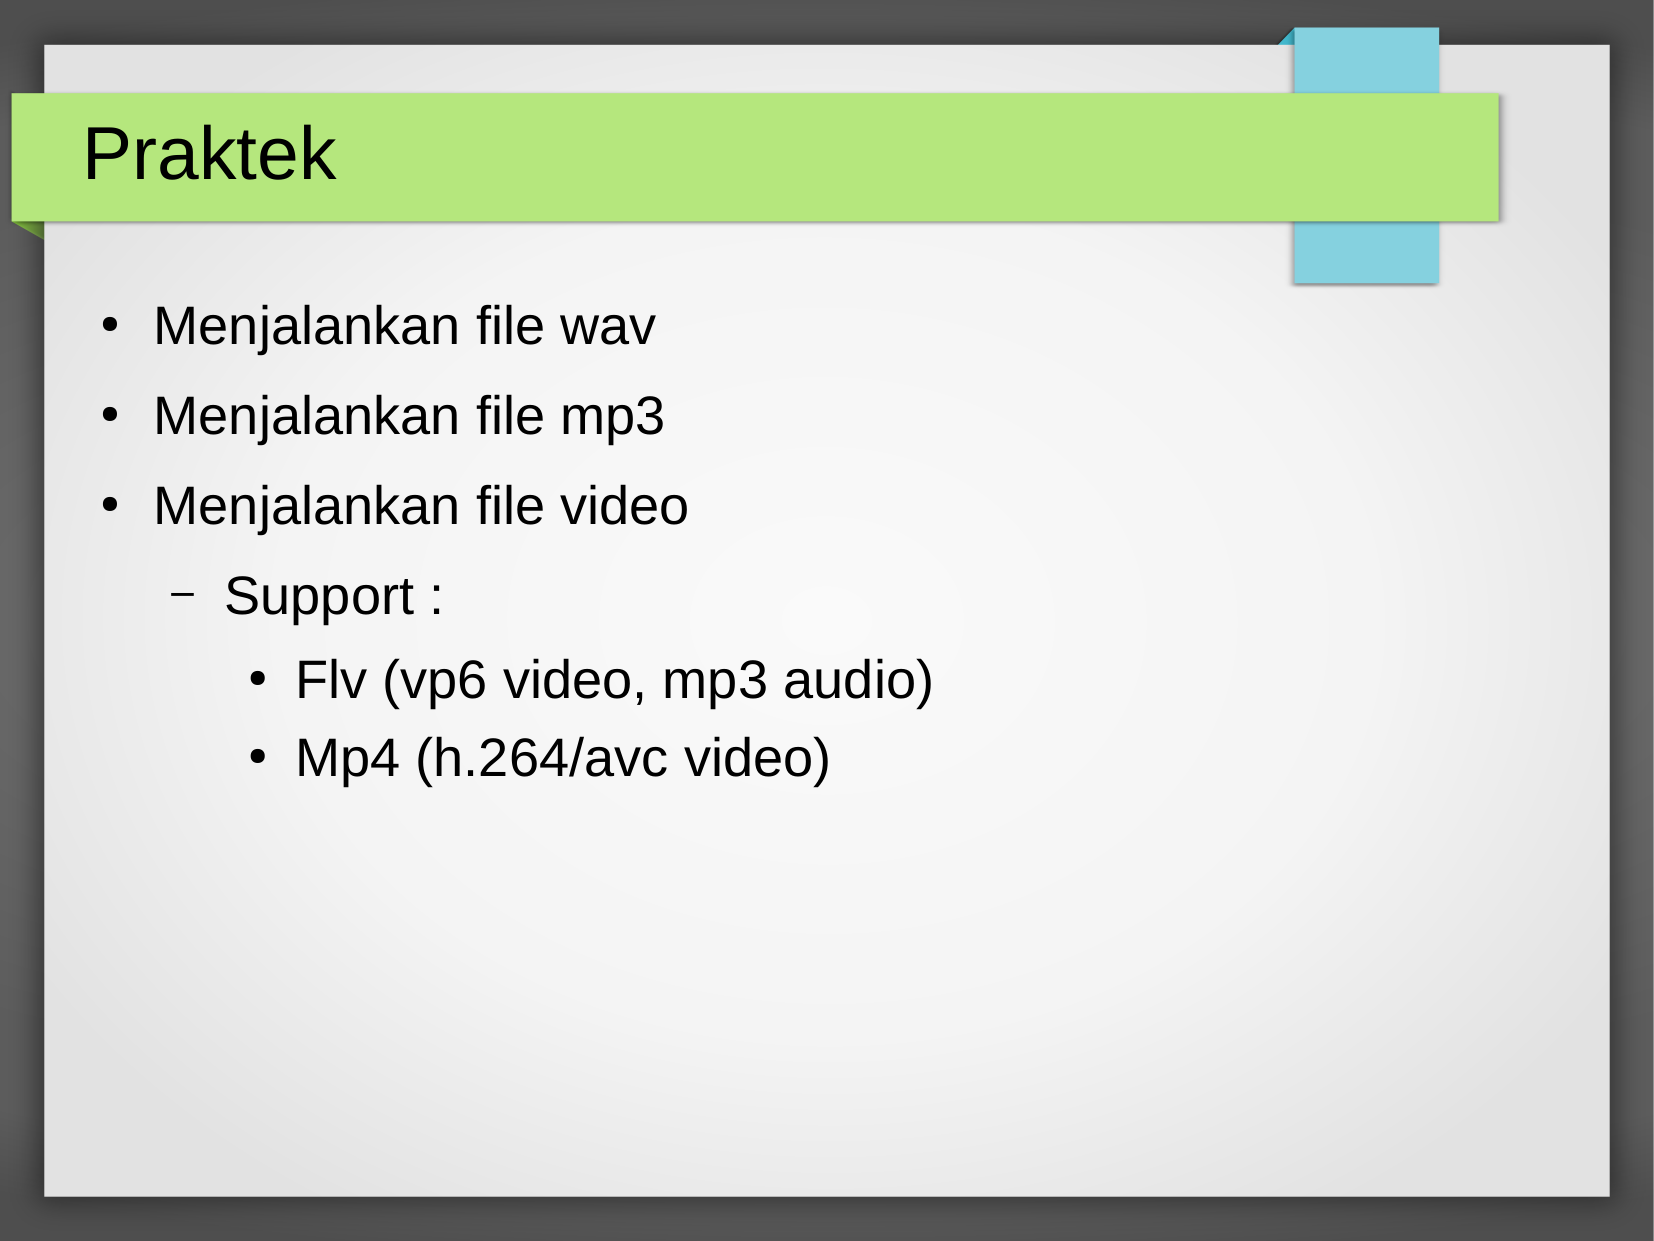

# Praktek
Menjalankan file wav
Menjalankan file mp3
Menjalankan file video
Support :
Flv (vp6 video, mp3 audio)
Mp4 (h.264/avc video)